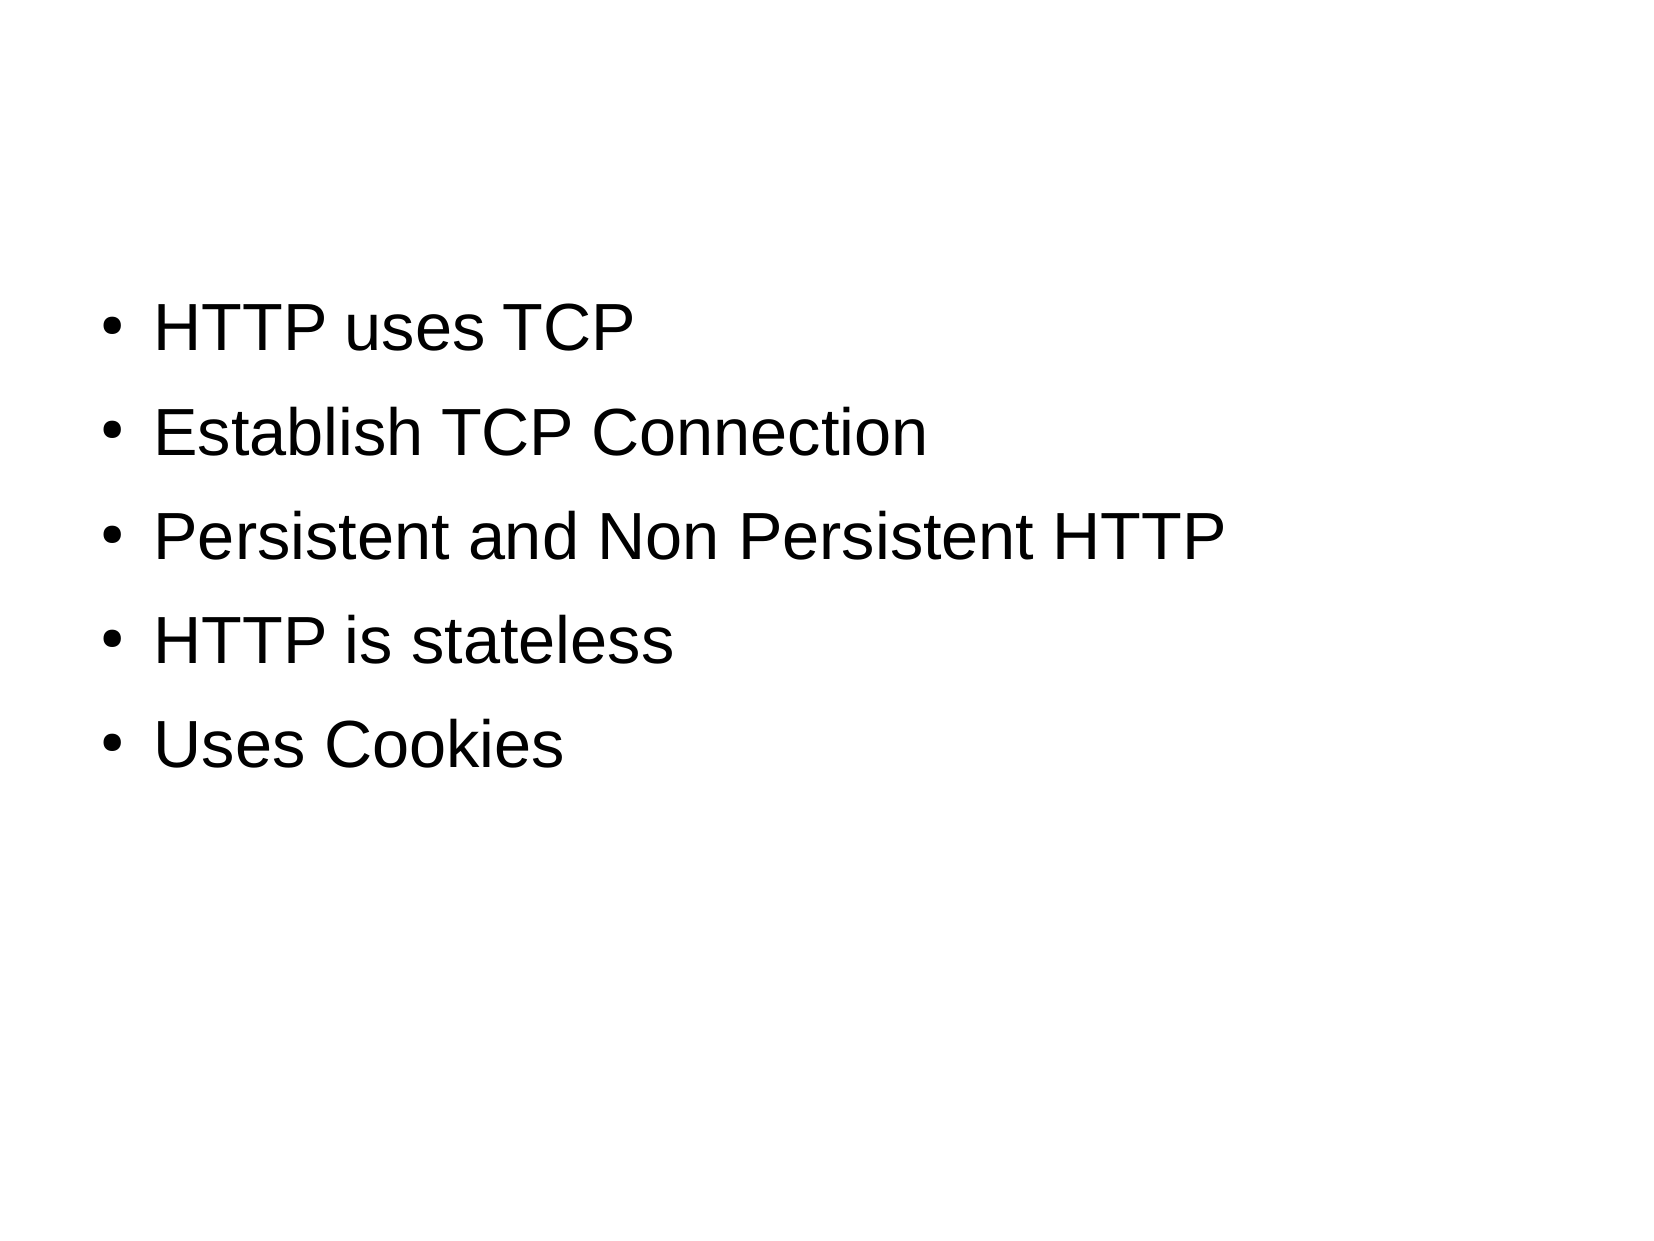

#
HTTP uses TCP
Establish TCP Connection
Persistent and Non Persistent HTTP
HTTP is stateless
Uses Cookies